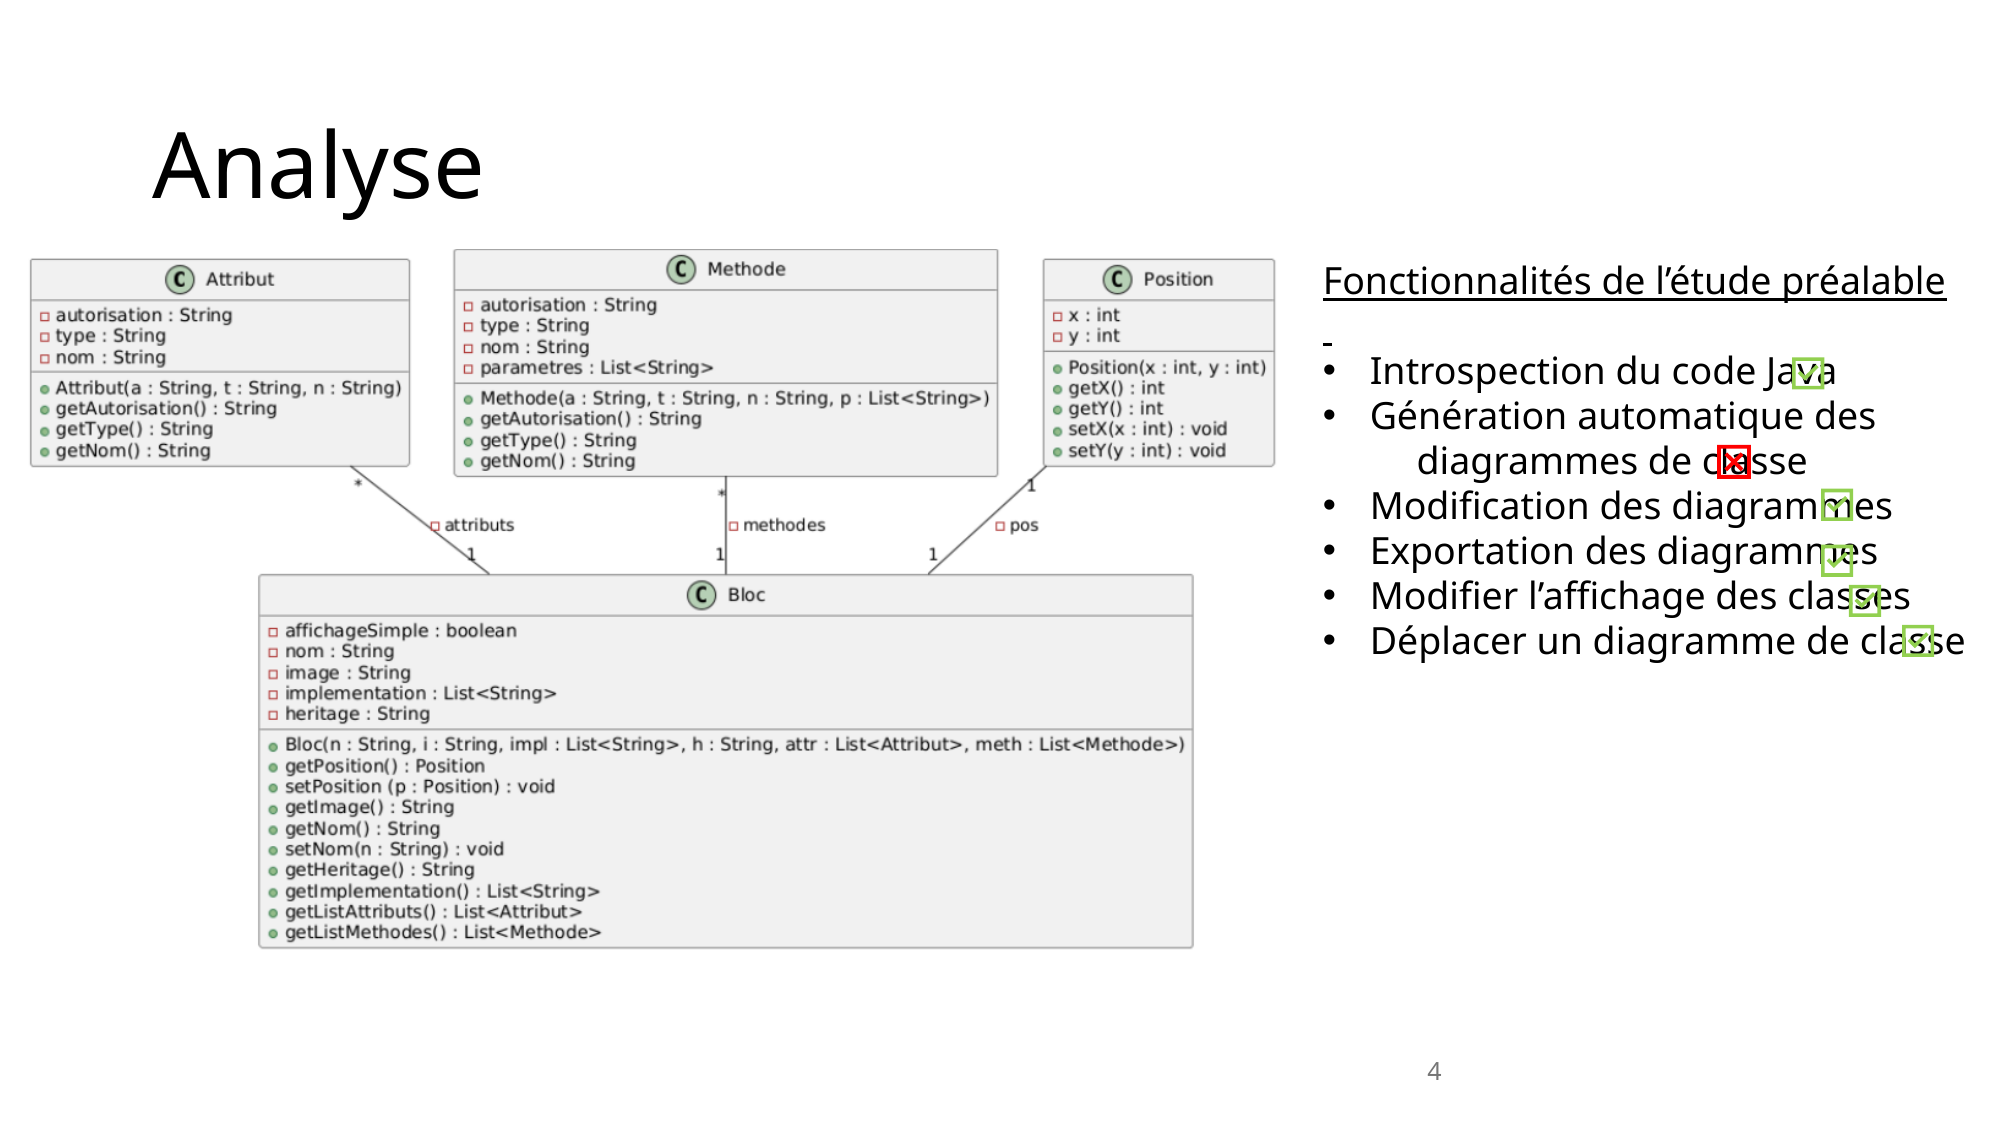

# Analyse
Fonctionnalités de l’étude préalable
Introspection du code Java
Génération automatique des diagrammes de classe
Modification des diagrammes
Exportation des diagrammes
Modifier l’affichage des classes
Déplacer un diagramme de classe
4